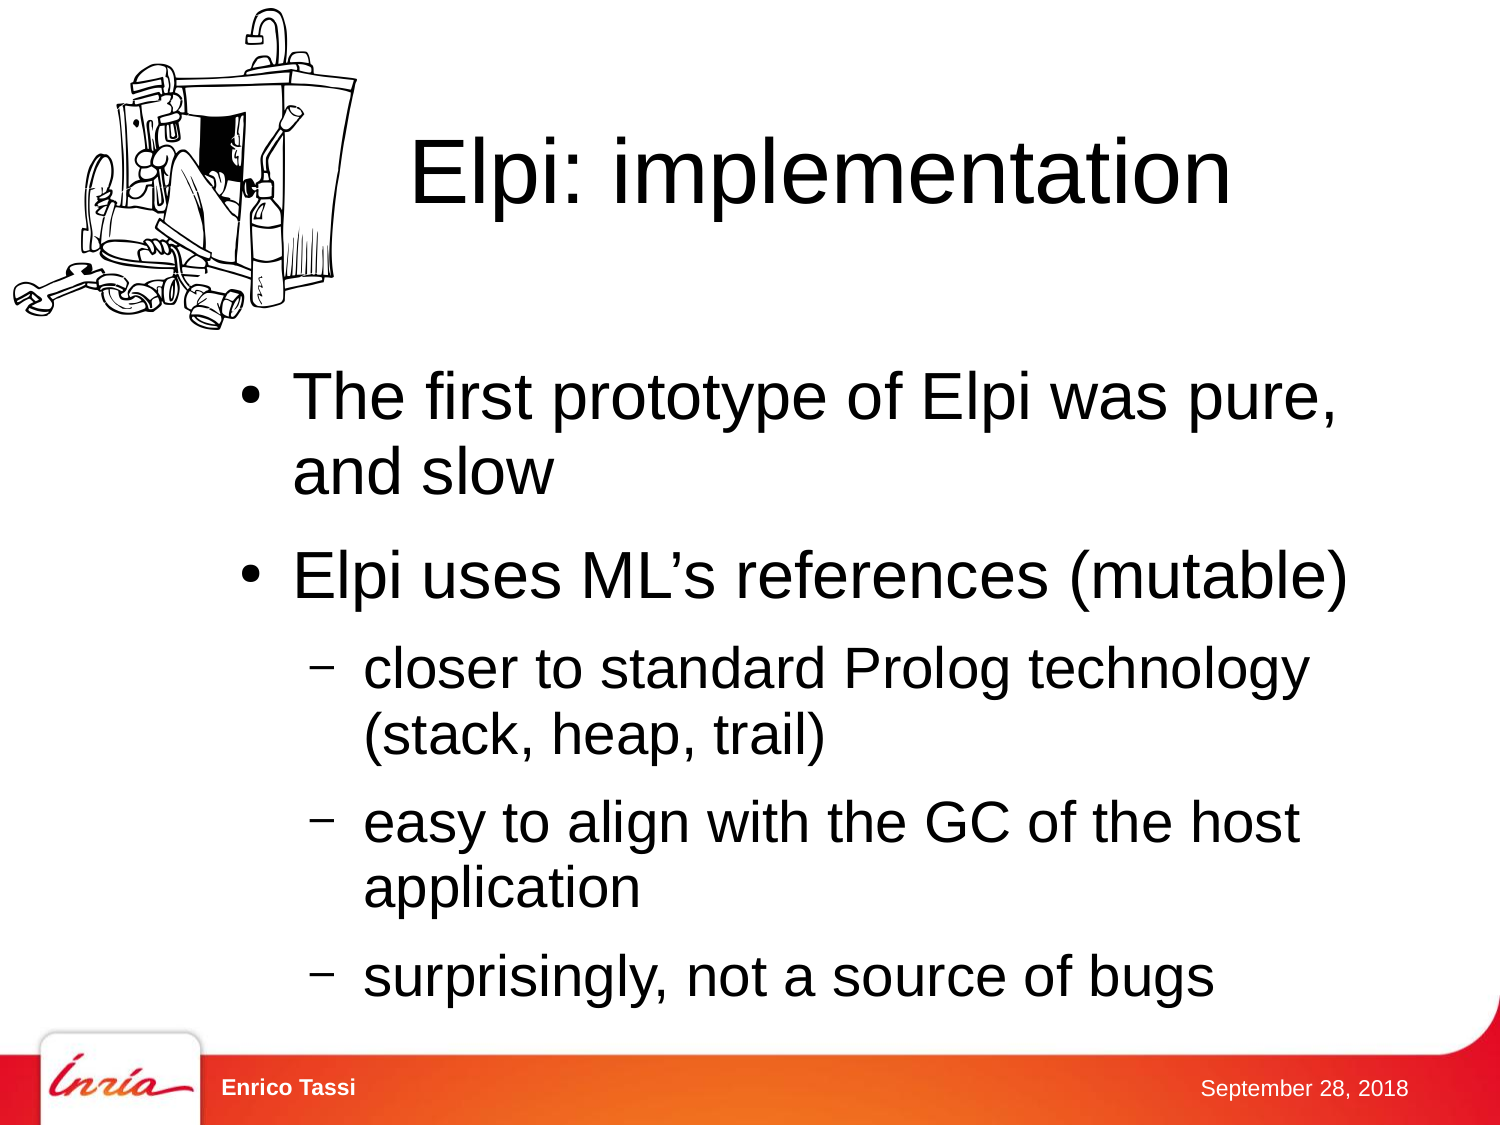

# Elpi: implementation
The first prototype of Elpi was pure, and slow
Elpi uses ML’s references (mutable)
closer to standard Prolog technology (stack, heap, trail)
easy to align with the GC of the host application
surprisingly, not a source of bugs